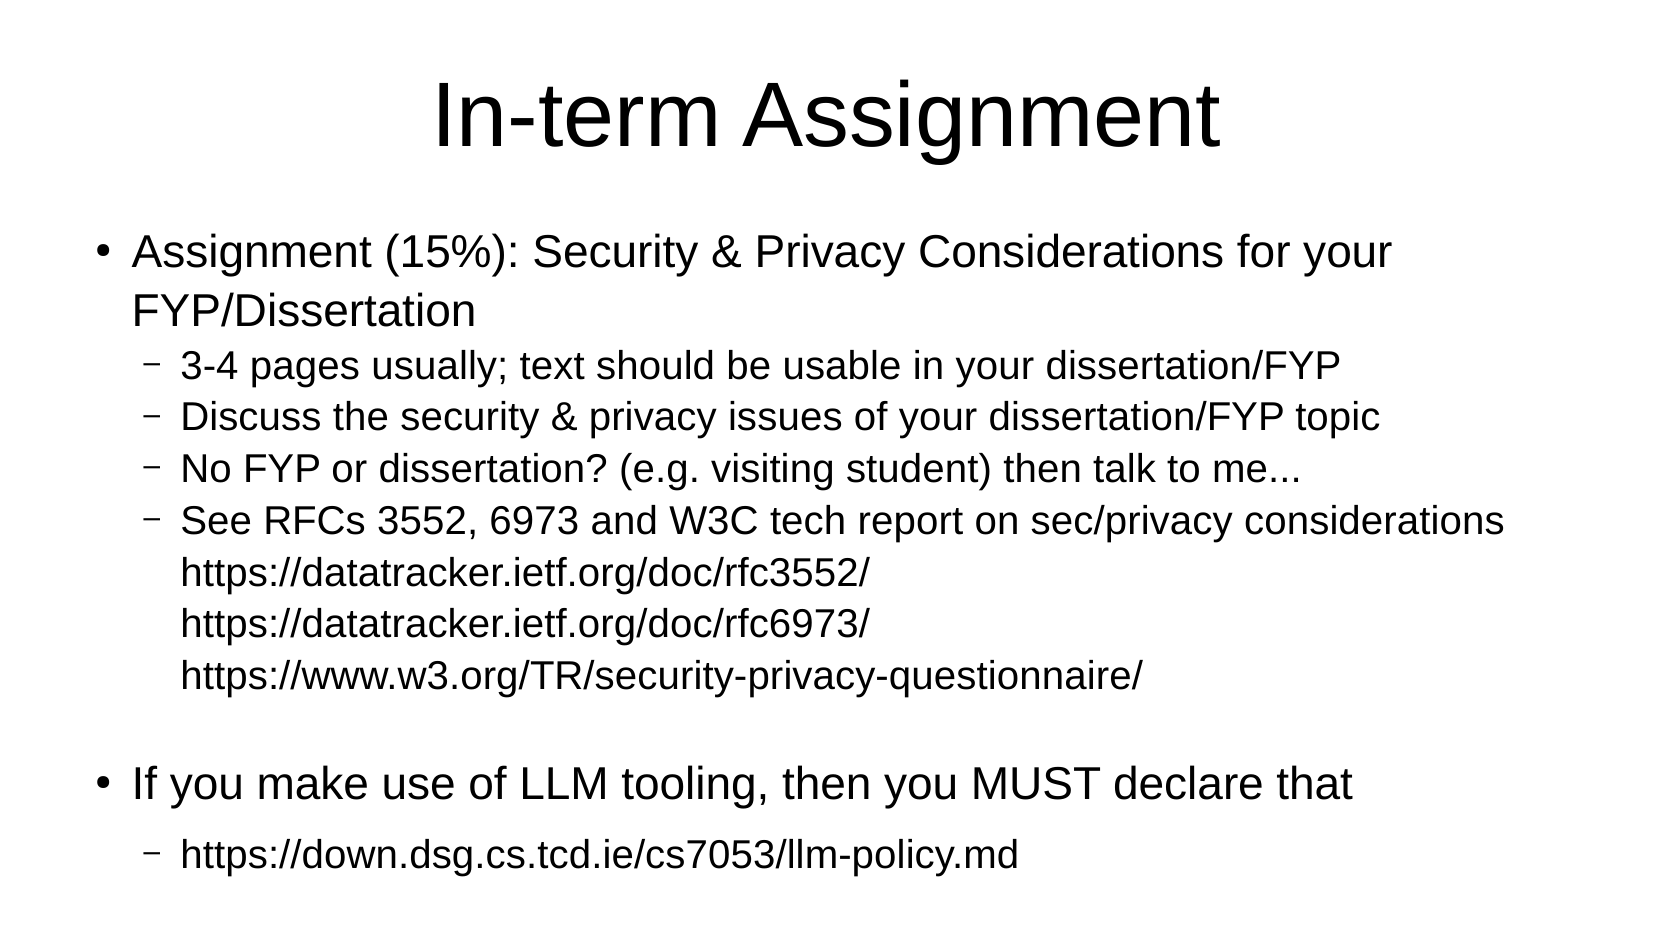

# In-term Assignment
Assignment (15%): Security & Privacy Considerations for your FYP/Dissertation
3-4 pages usually; text should be usable in your dissertation/FYP
Discuss the security & privacy issues of your dissertation/FYP topic
No FYP or dissertation? (e.g. visiting student) then talk to me...
See RFCs 3552, 6973 and W3C tech report on sec/privacy considerations
https://datatracker.ietf.org/doc/rfc3552/
https://datatracker.ietf.org/doc/rfc6973/
https://www.w3.org/TR/security-privacy-questionnaire/
If you make use of LLM tooling, then you MUST declare that
https://down.dsg.cs.tcd.ie/cs7053/llm-policy.md